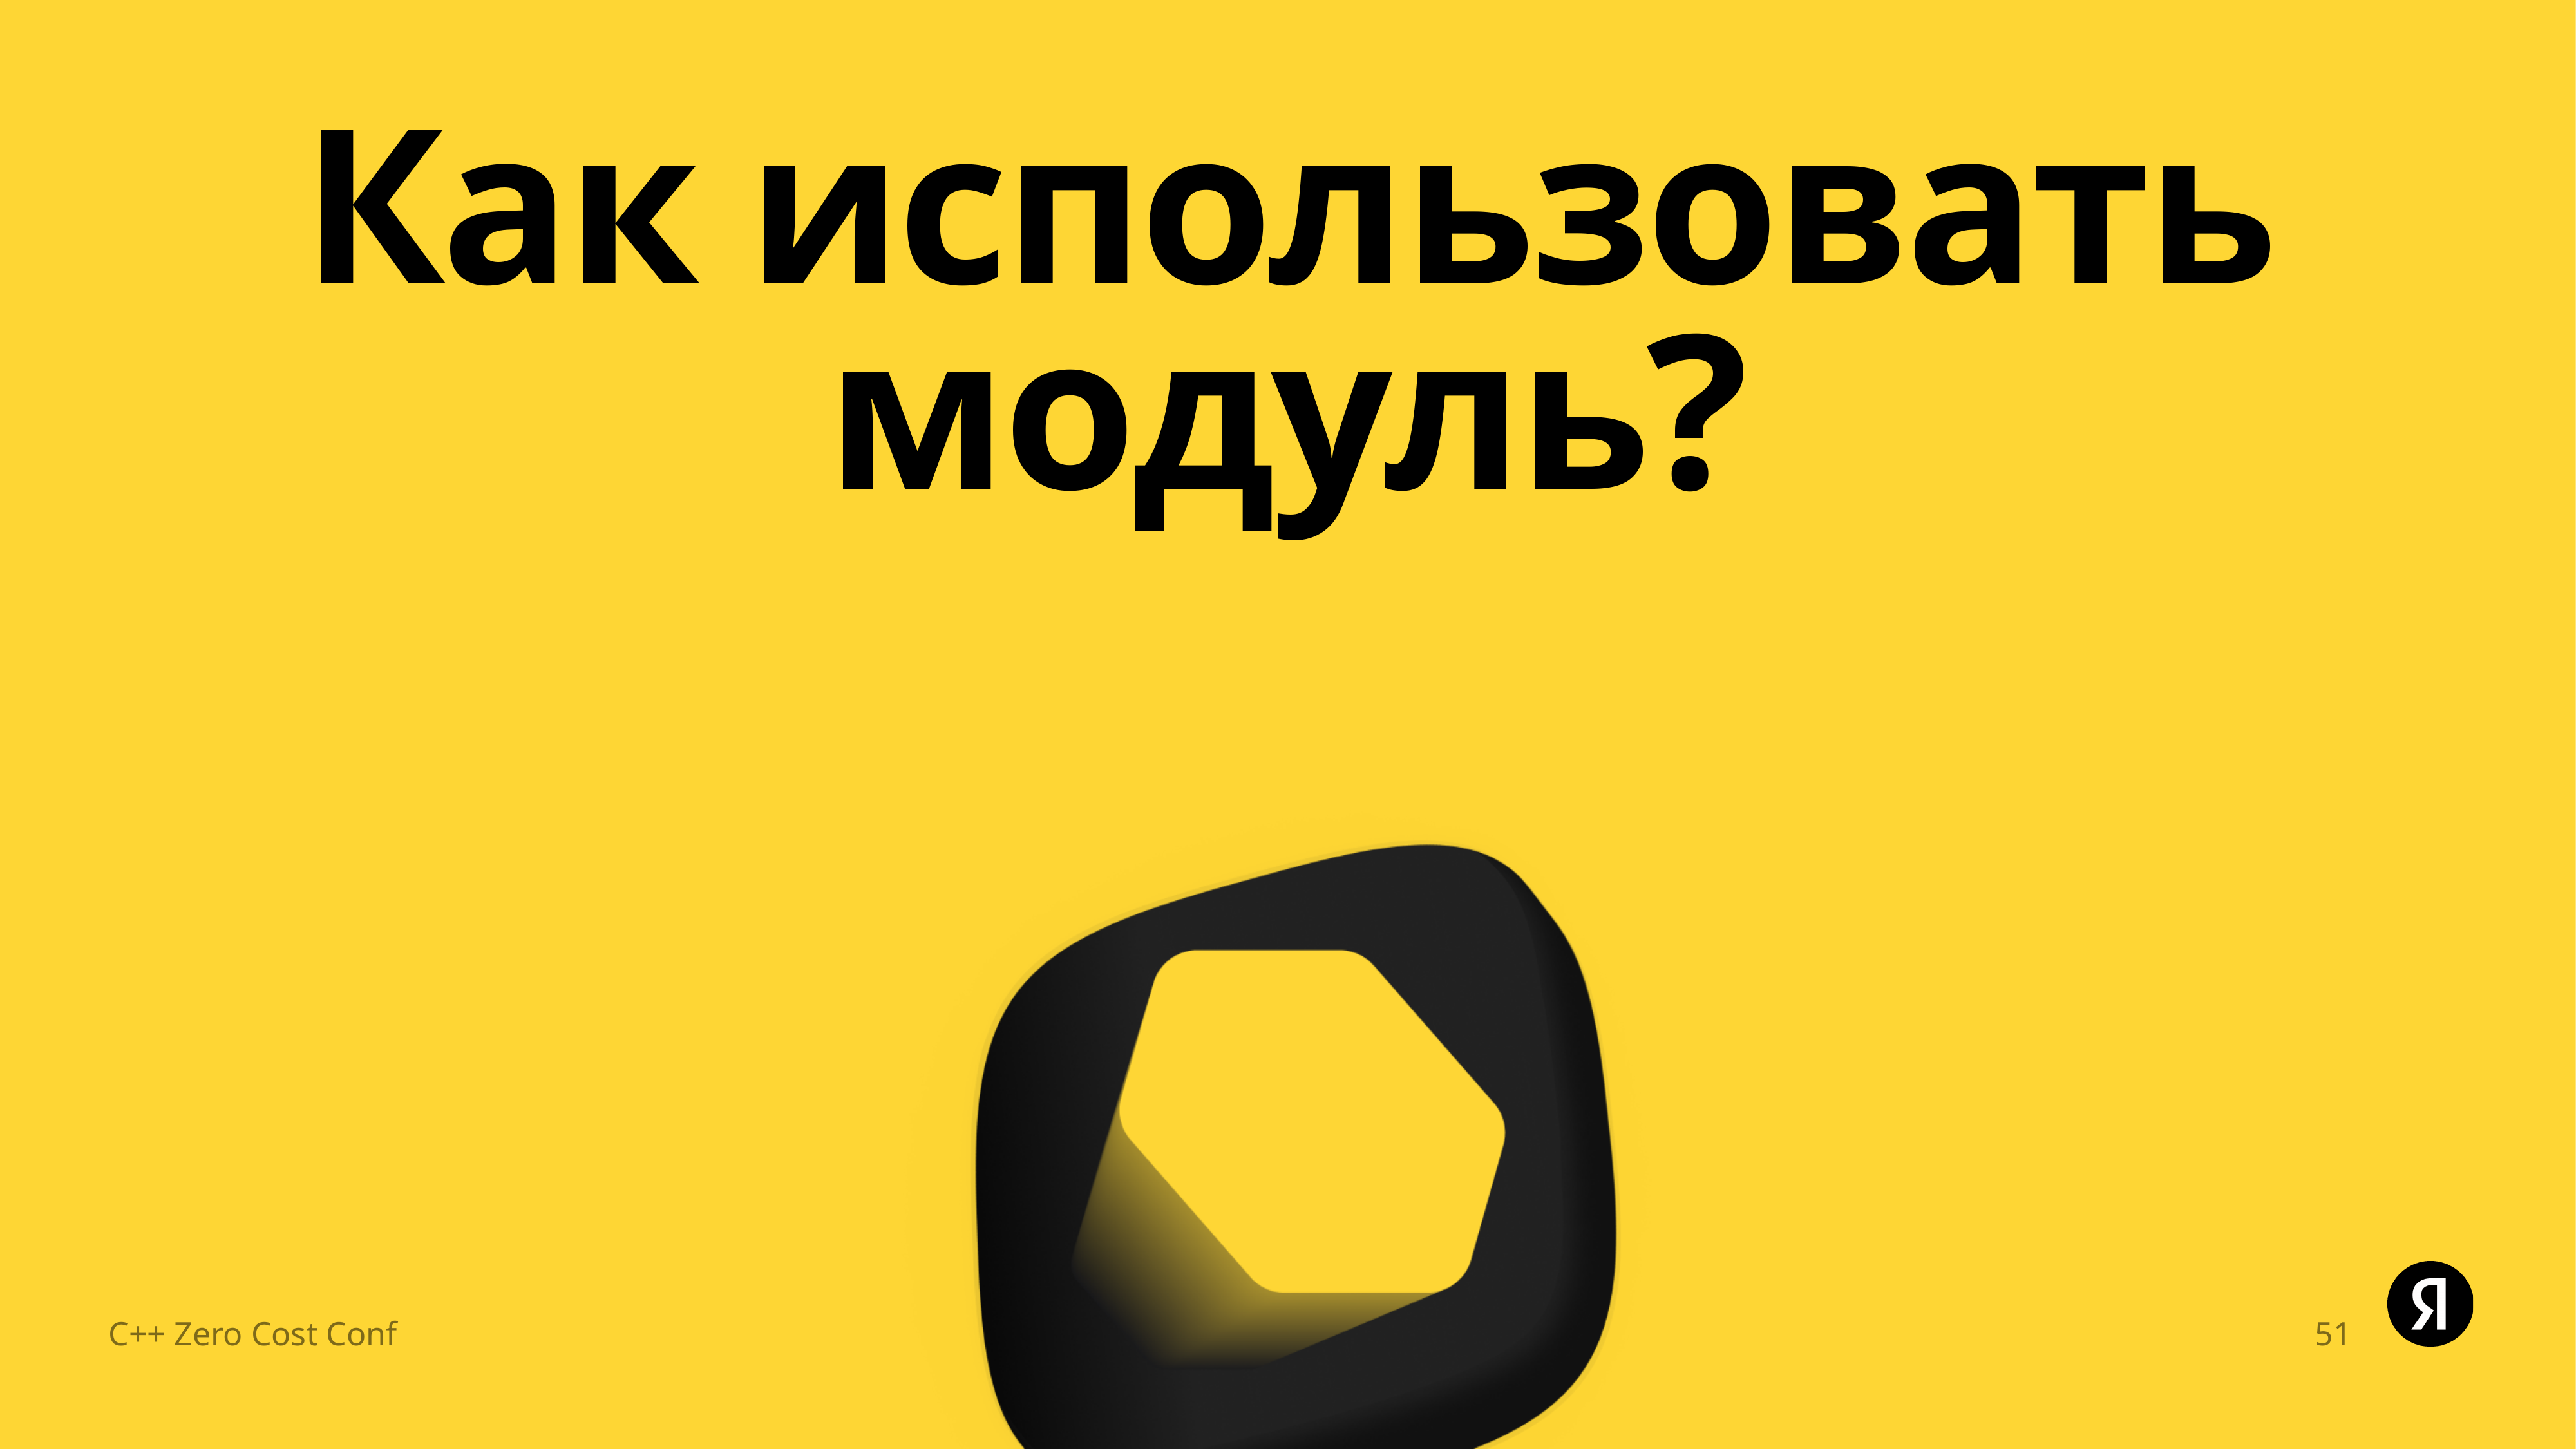

# Как использовать модуль?
C++ Zero Cost Conf
51